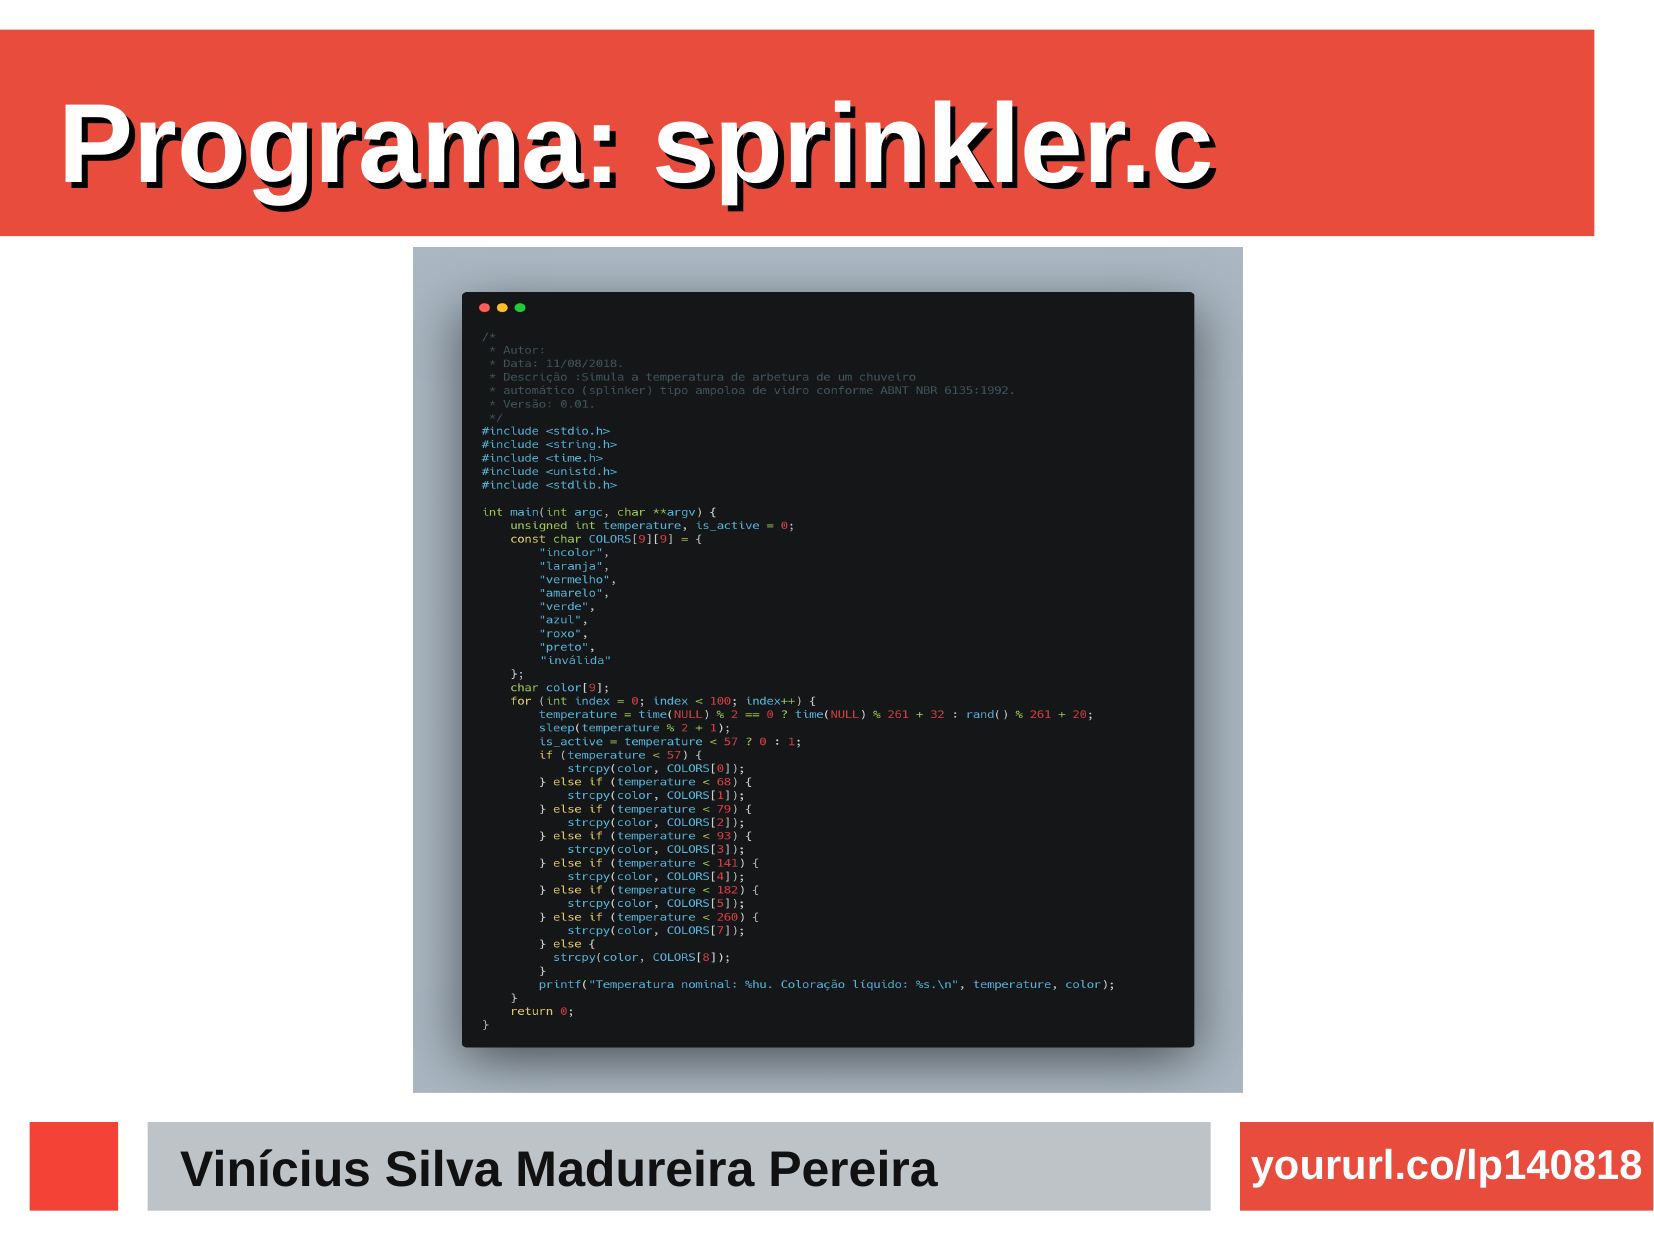

# Programa: sprinkler.c
Vinícius Silva Madureira Pereira
yoururl.co/lp140818